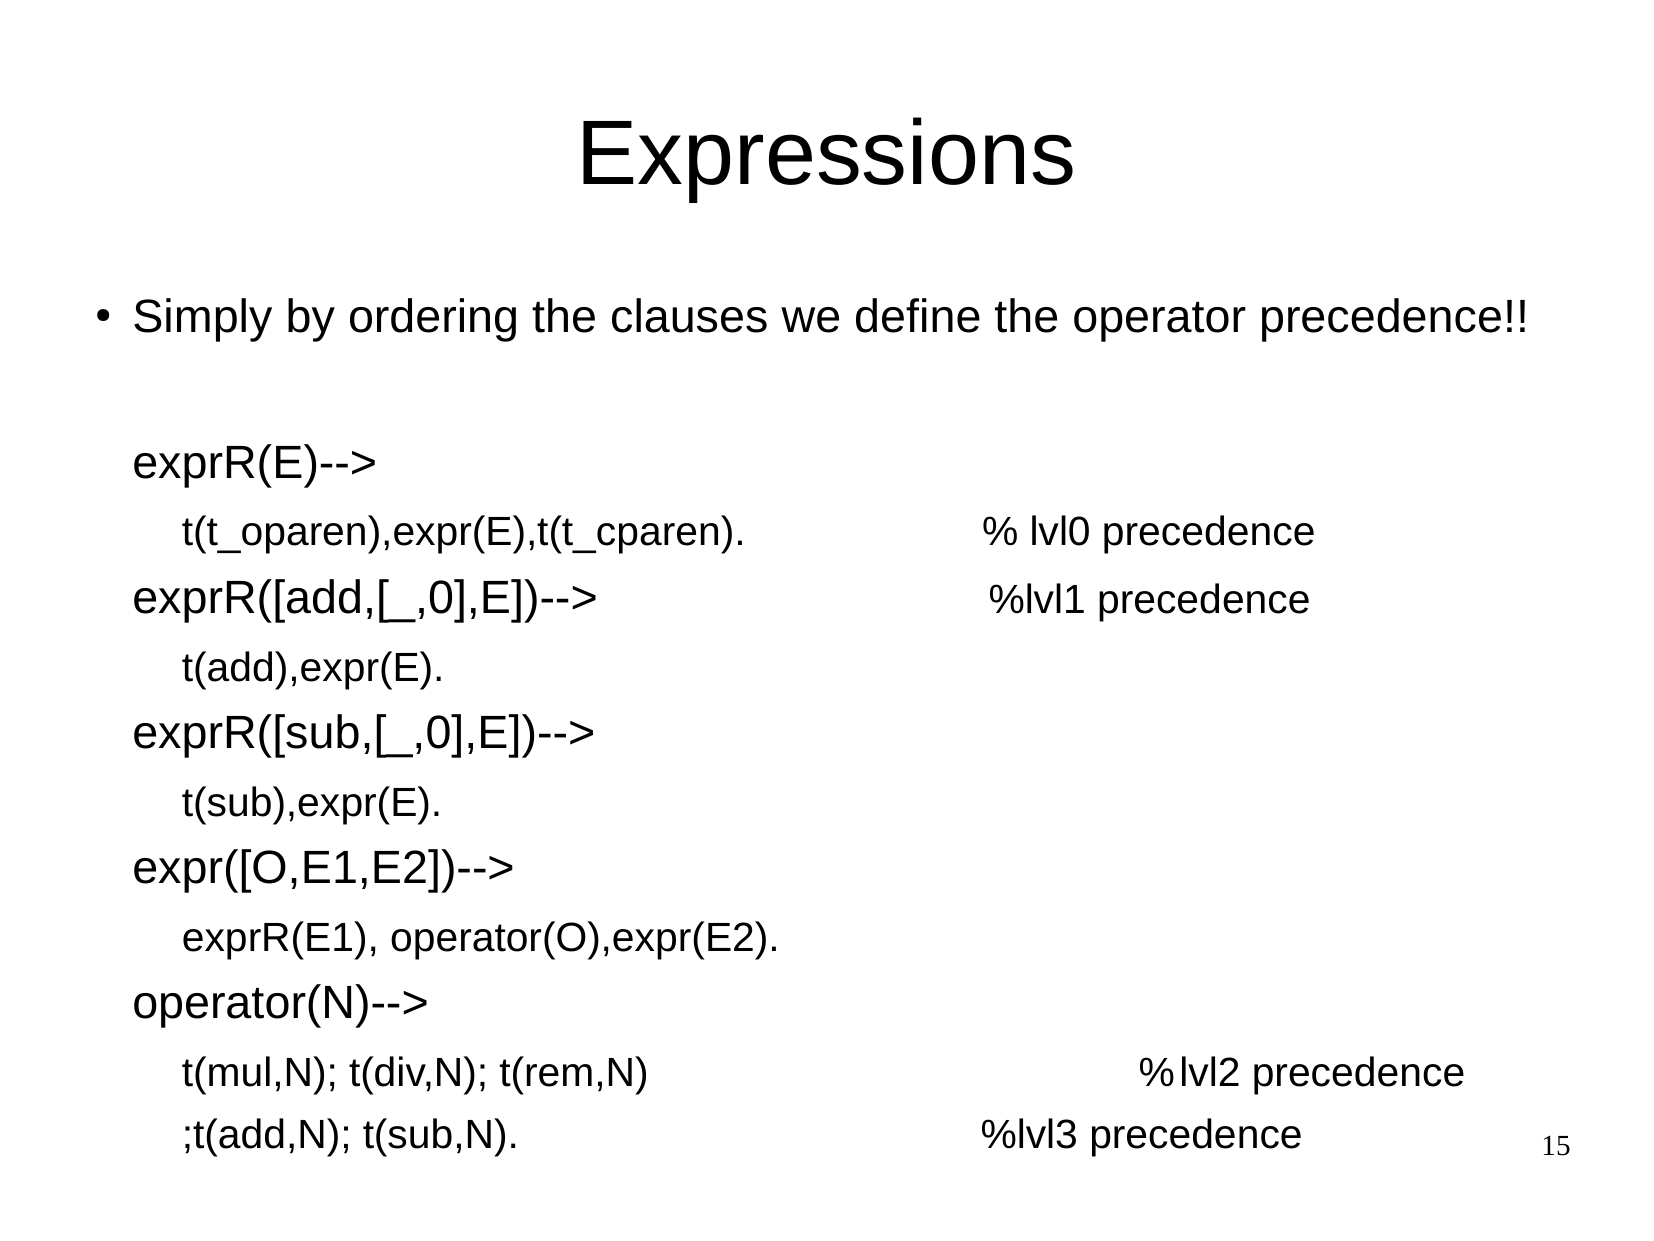

# Expressions
Simply by ordering the clauses we define the operator precedence!!
exprR(E)-->
t(t_oparen),expr(E),t(t_cparen). % lvl0 precedence
exprR([add,[_,0],E])--> %lvl1 precedence
t(add),expr(E).
exprR([sub,[_,0],E])-->
t(sub),expr(E).
expr([O,E1,E2])-->
exprR(E1), operator(O),expr(E2).
operator(N)-->
t(mul,N); t(div,N); t(rem,N)				 %	lvl2 precedence
;t(add,N); t(sub,N). %lvl3 precedence
15